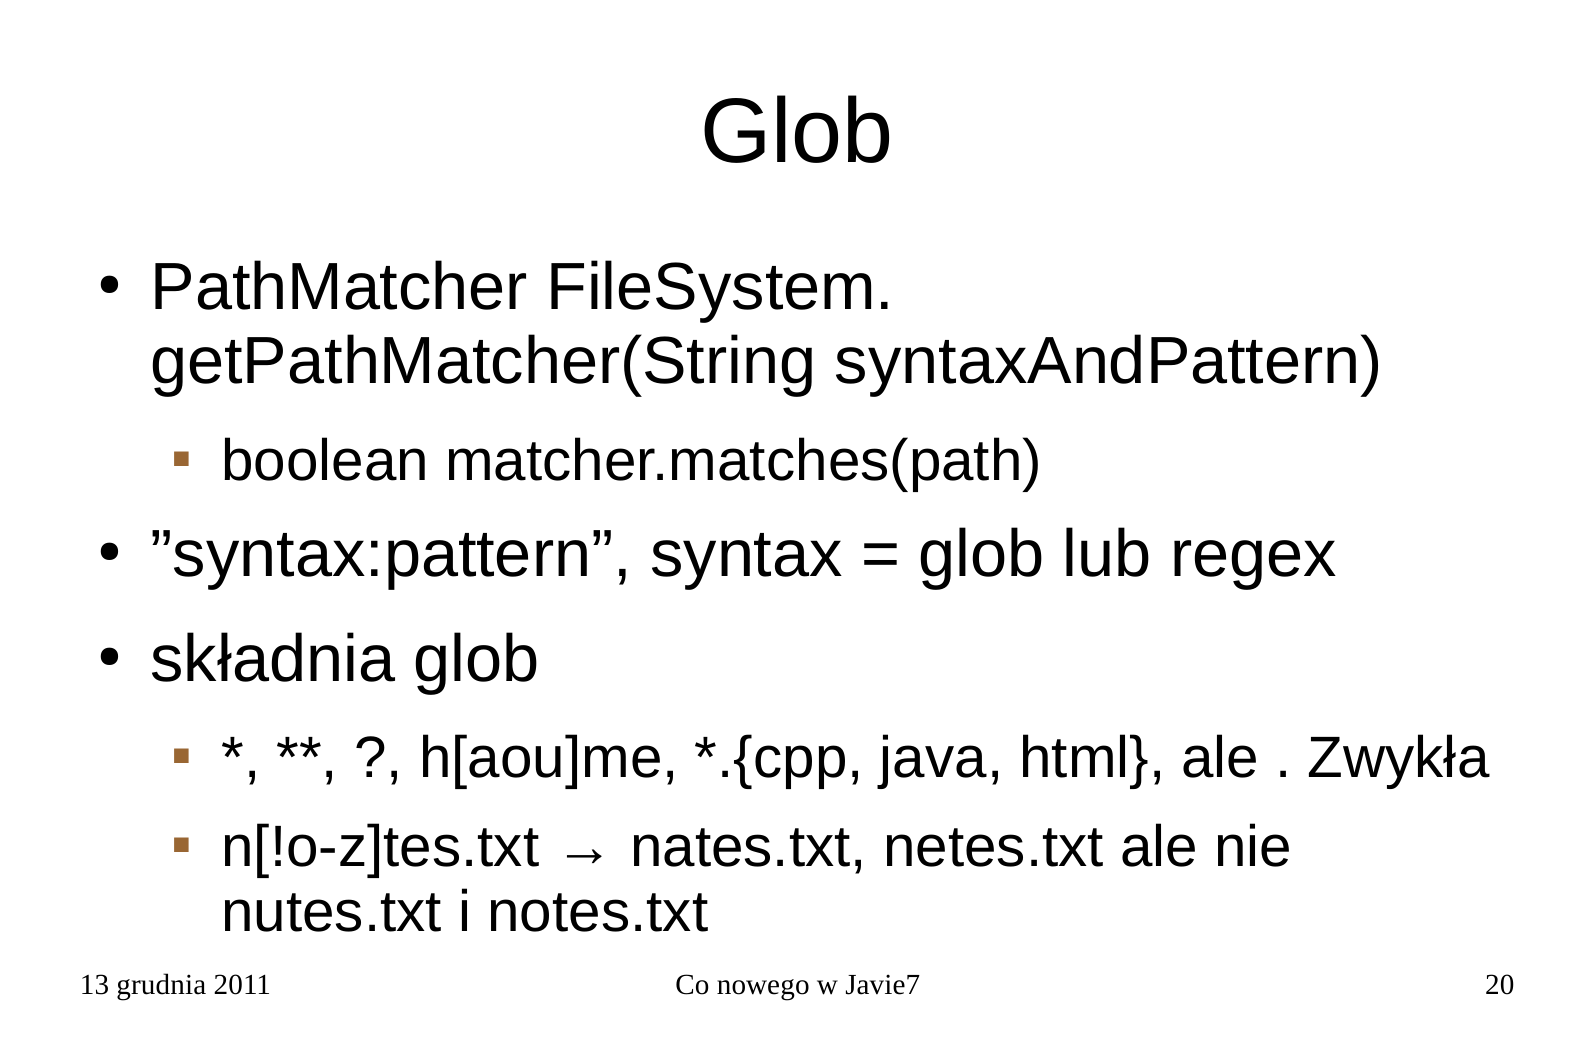

# Glob
PathMatcher FileSystem. getPathMatcher(String syntaxAndPattern)
boolean matcher.matches(path)
”syntax:pattern”, syntax = glob lub regex
składnia glob
*, **, ?, h[aou]me, *.{cpp, java, html}, ale . Zwykła
n[!o-z]tes.txt → nates.txt, netes.txt ale nie nutes.txt i notes.txt
13 grudnia 2011
Co nowego w Javie7
20